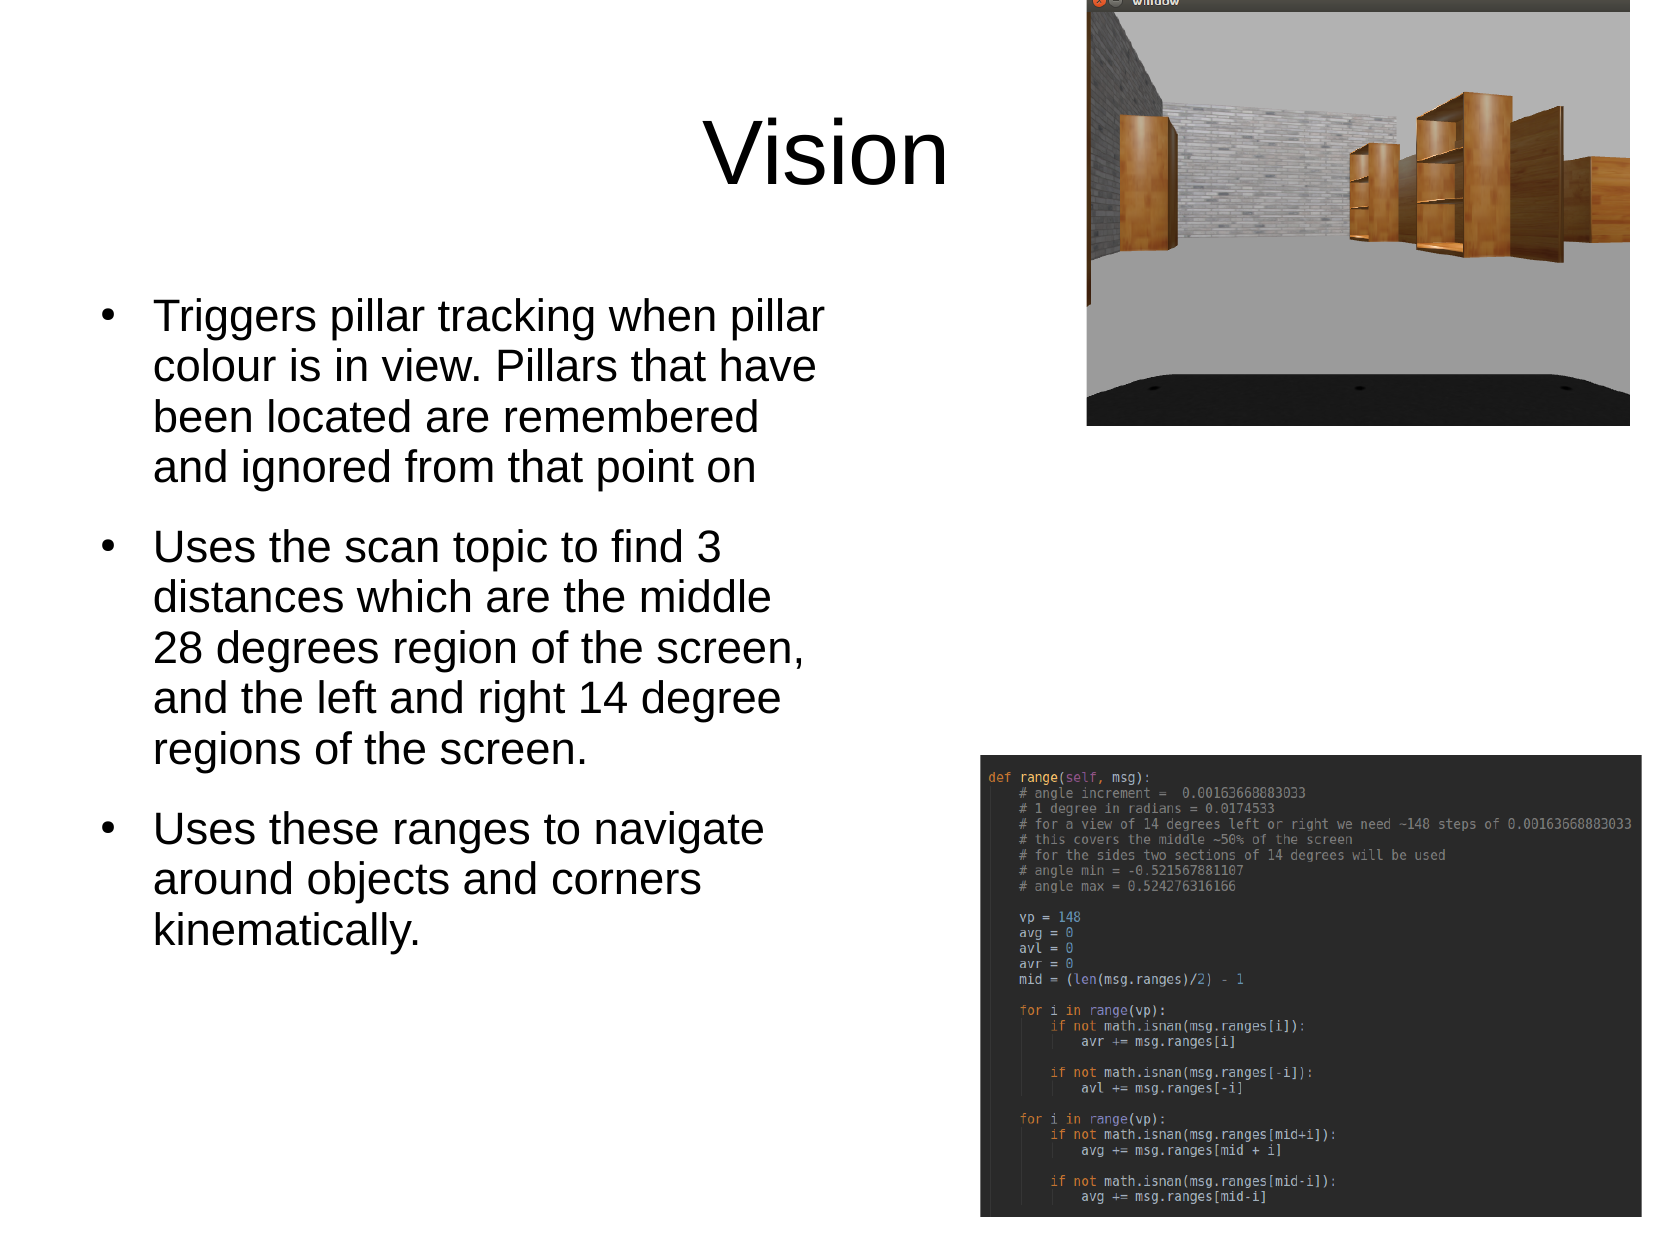

# Vision
Triggers pillar tracking when pillar colour is in view. Pillars that have been located are remembered and ignored from that point on
Uses the scan topic to find 3 distances which are the middle 28 degrees region of the screen, and the left and right 14 degree regions of the screen.
Uses these ranges to navigate around objects and corners kinematically.